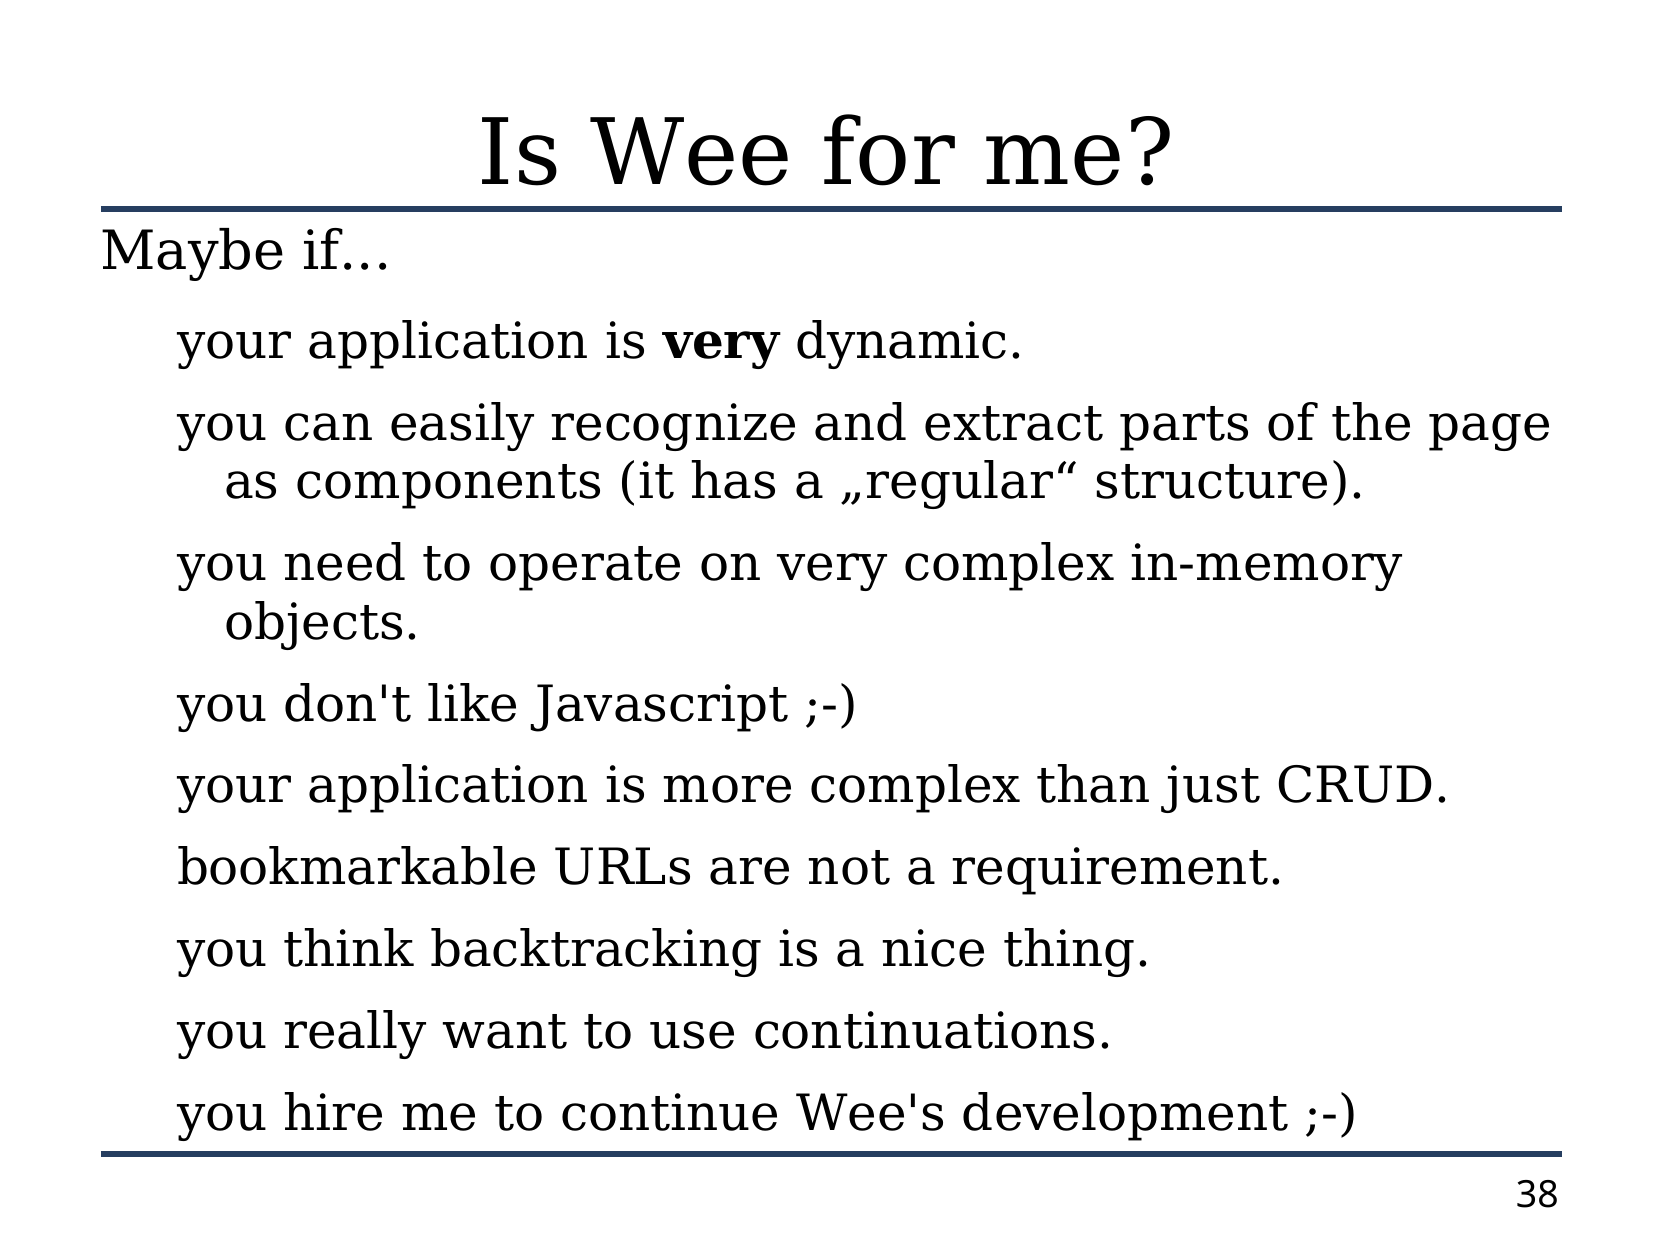

# Is Wee for me?
Maybe if...
your application is very dynamic.
you can easily recognize and extract parts of the page as components (it has a „regular“ structure).
you need to operate on very complex in-memory objects.
you don't like Javascript ;-)
your application is more complex than just CRUD.
bookmarkable URLs are not a requirement.
you think backtracking is a nice thing.
you really want to use continuations.
you hire me to continue Wee's development ;-)